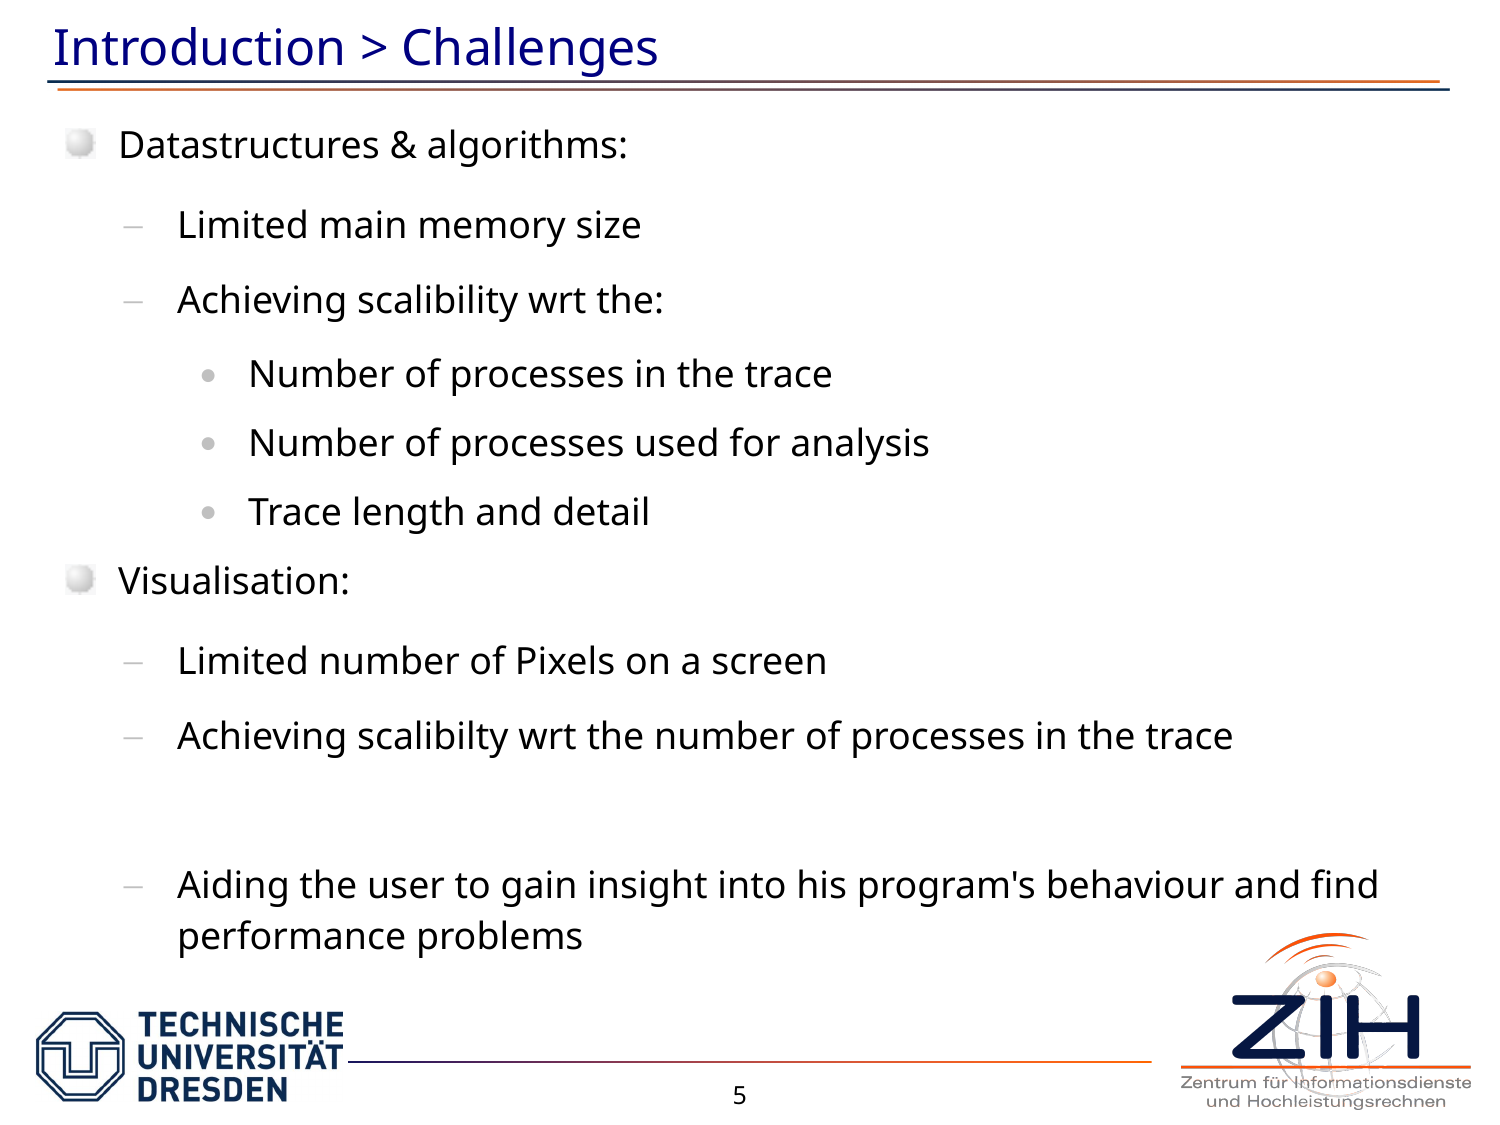

# Introduction > Challenges
Datastructures & algorithms:
Limited main memory size
Achieving scalibility wrt the:
Number of processes in the trace
Number of processes used for analysis
Trace length and detail
Visualisation:
Limited number of Pixels on a screen
Achieving scalibilty wrt the number of processes in the trace
Aiding the user to gain insight into his program's behaviour and find performance problems
5